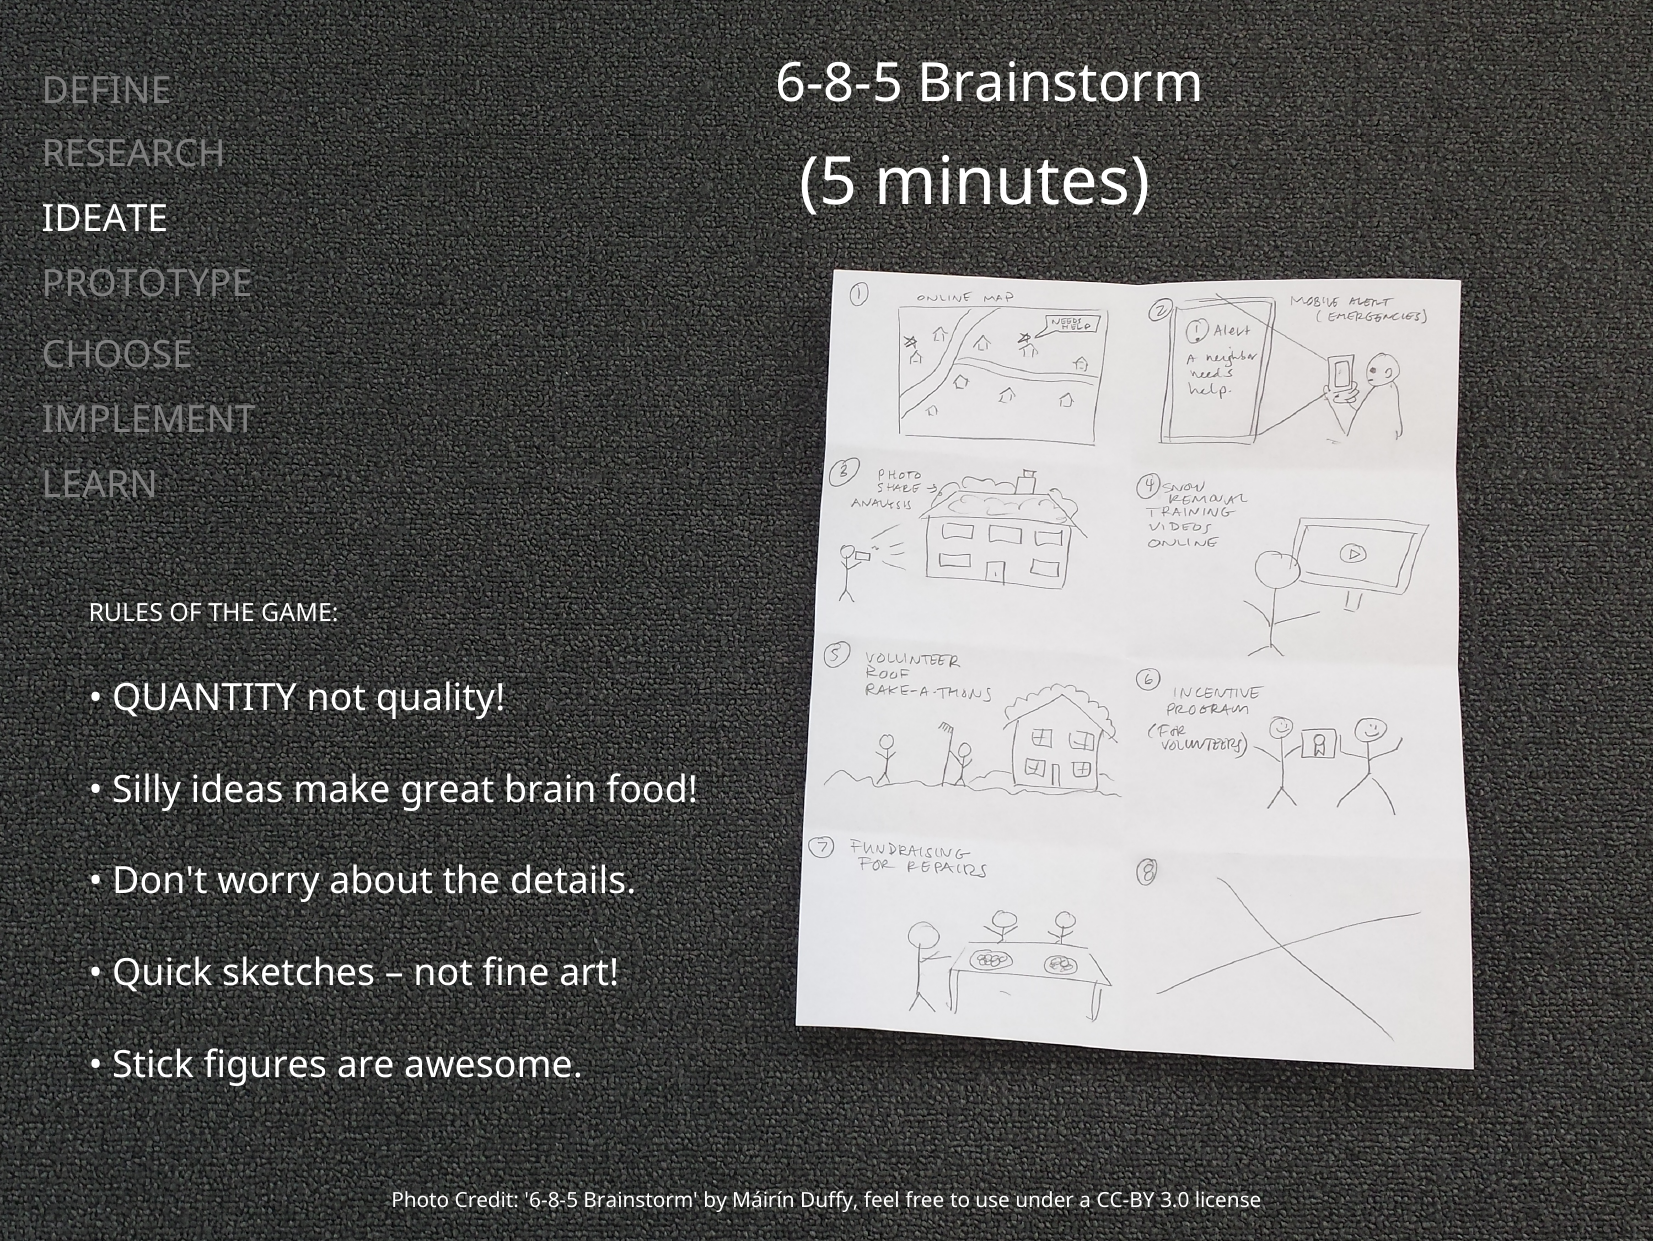

# DEFINE
6-8-5 Brainstorm
(5 minutes)
RESEARCH
IDEATE
PROTOTYPE
CHOOSE
IMPLEMENT
LEARN
RULES OF THE GAME:
• QUANTITY not quality!
• Silly ideas make great brain food!
• Don't worry about the details.
• Quick sketches – not fine art!
• Stick figures are awesome.
Photo Credit: '6-8-5 Brainstorm' by Máirín Duffy, feel free to use under a CC-BY 3.0 license